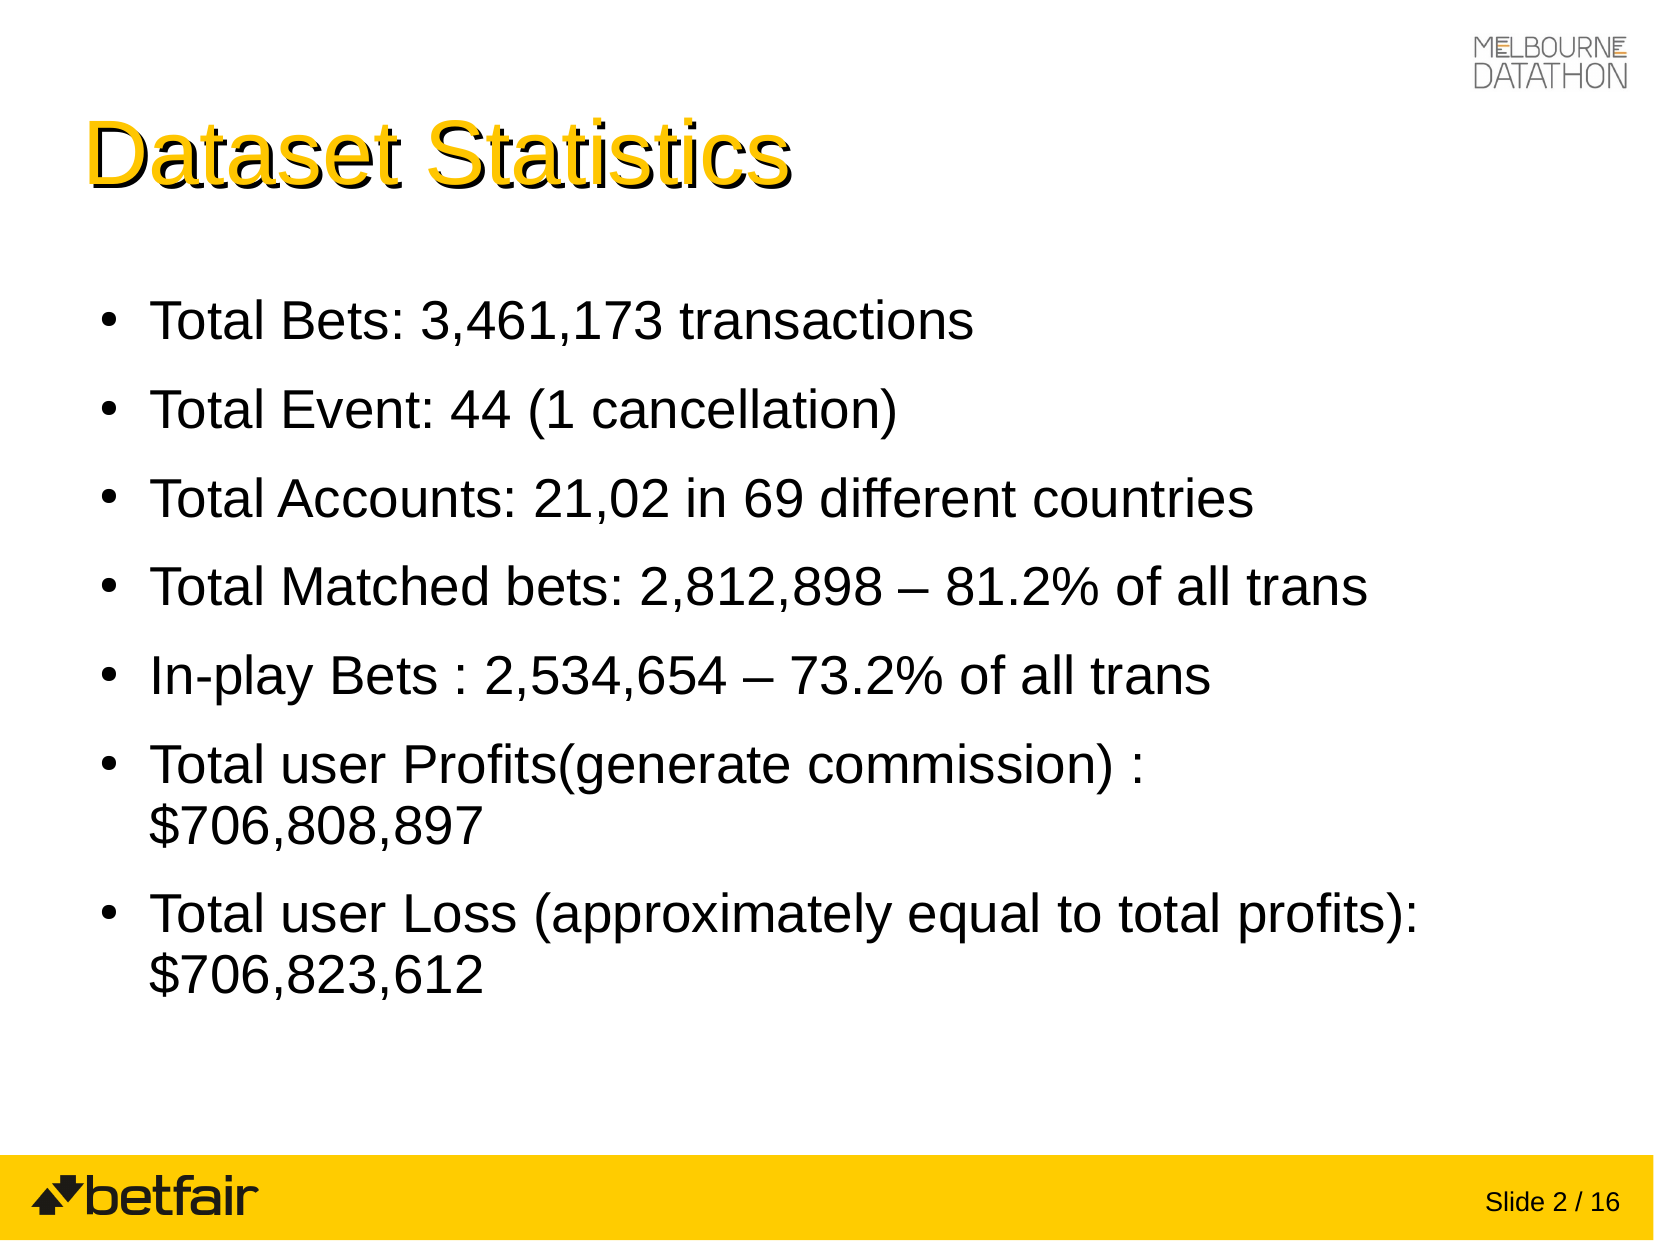

# Dataset Statistics
Total Bets: 3,461,173 transactions
Total Event: 44 (1 cancellation)
Total Accounts: 21,02 in 69 different countries
Total Matched bets: 2,812,898 – 81.2% of all trans
In-play Bets : 2,534,654 – 73.2% of all trans
Total user Profits(generate commission) :
$706,808,897
Total user Loss (approximately equal to total profits): $706,823,612